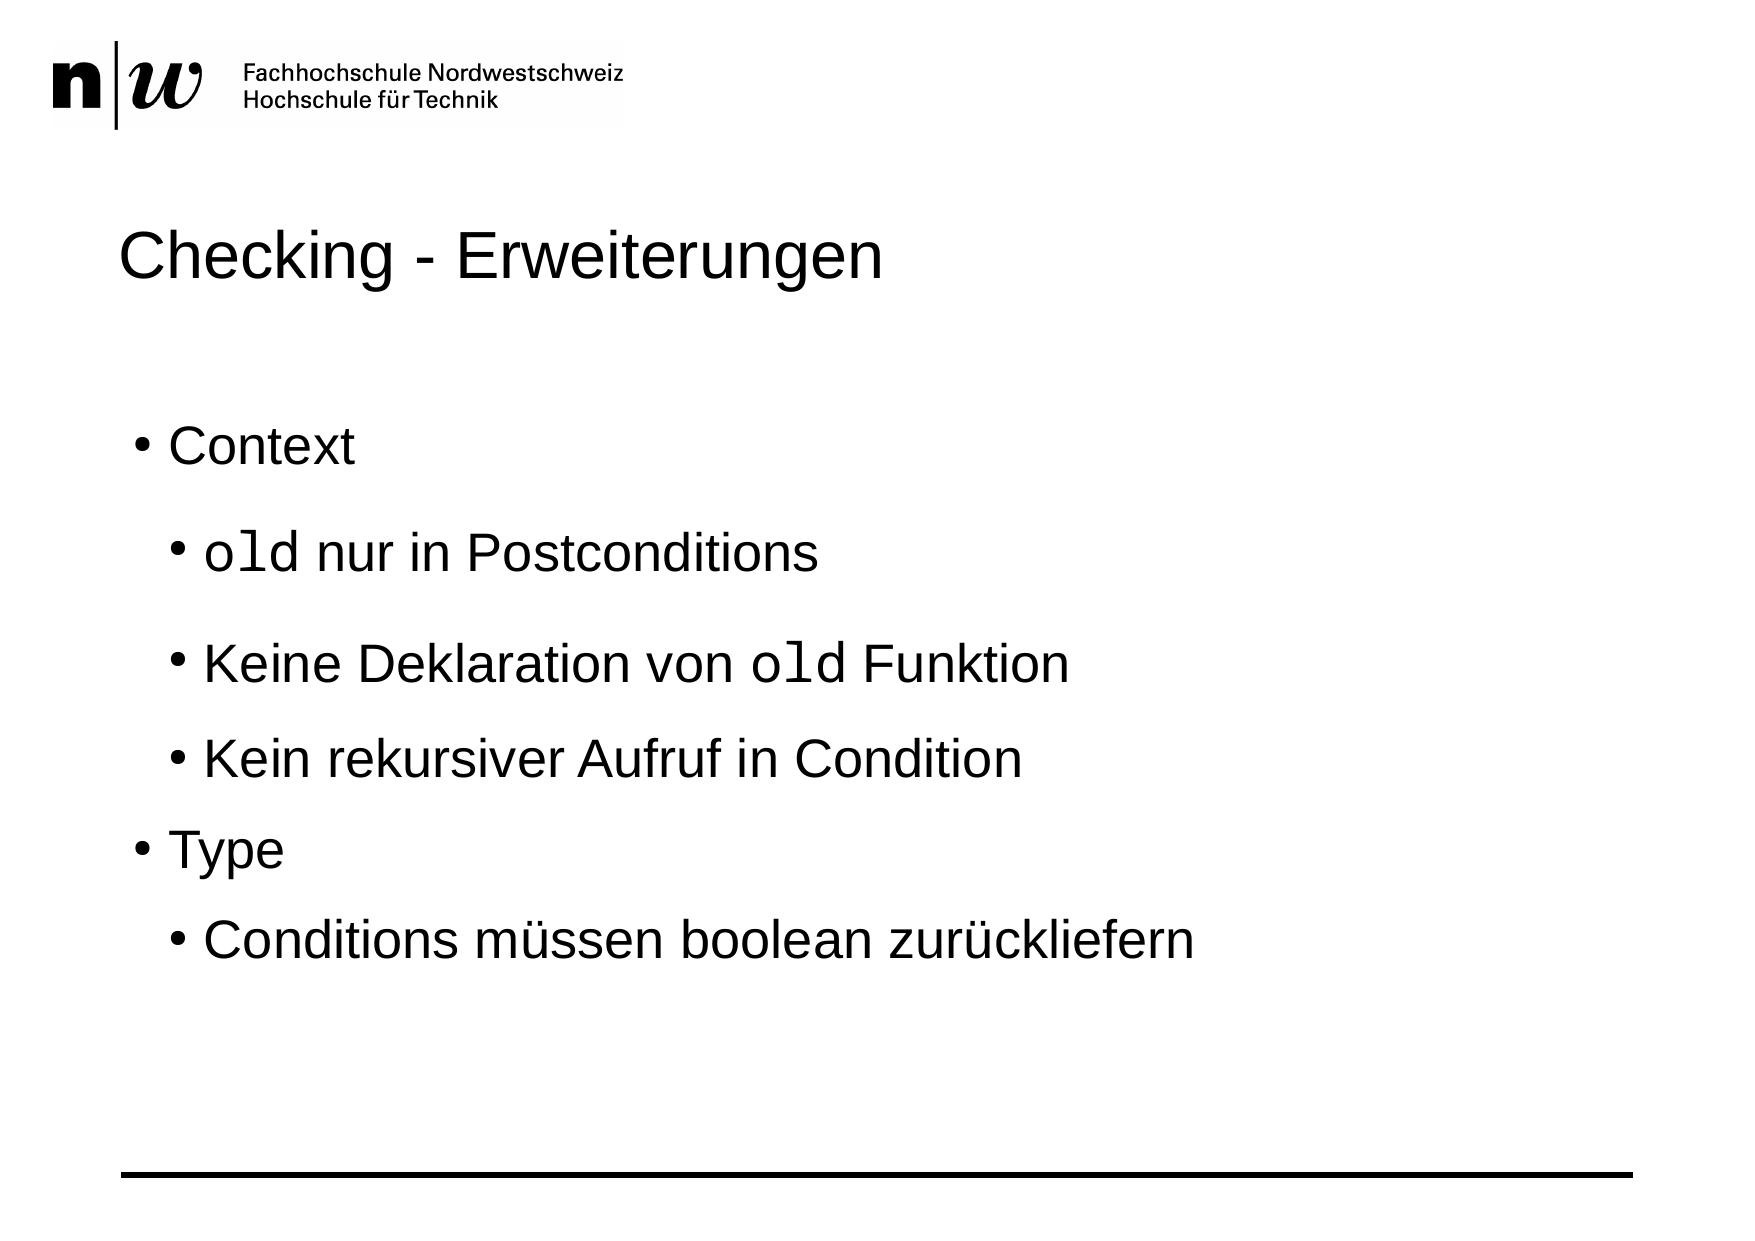

Checking - Erweiterungen
Context
old nur in Postconditions
Keine Deklaration von old Funktion
Kein rekursiver Aufruf in Condition
Type
Conditions müssen boolean zurückliefern